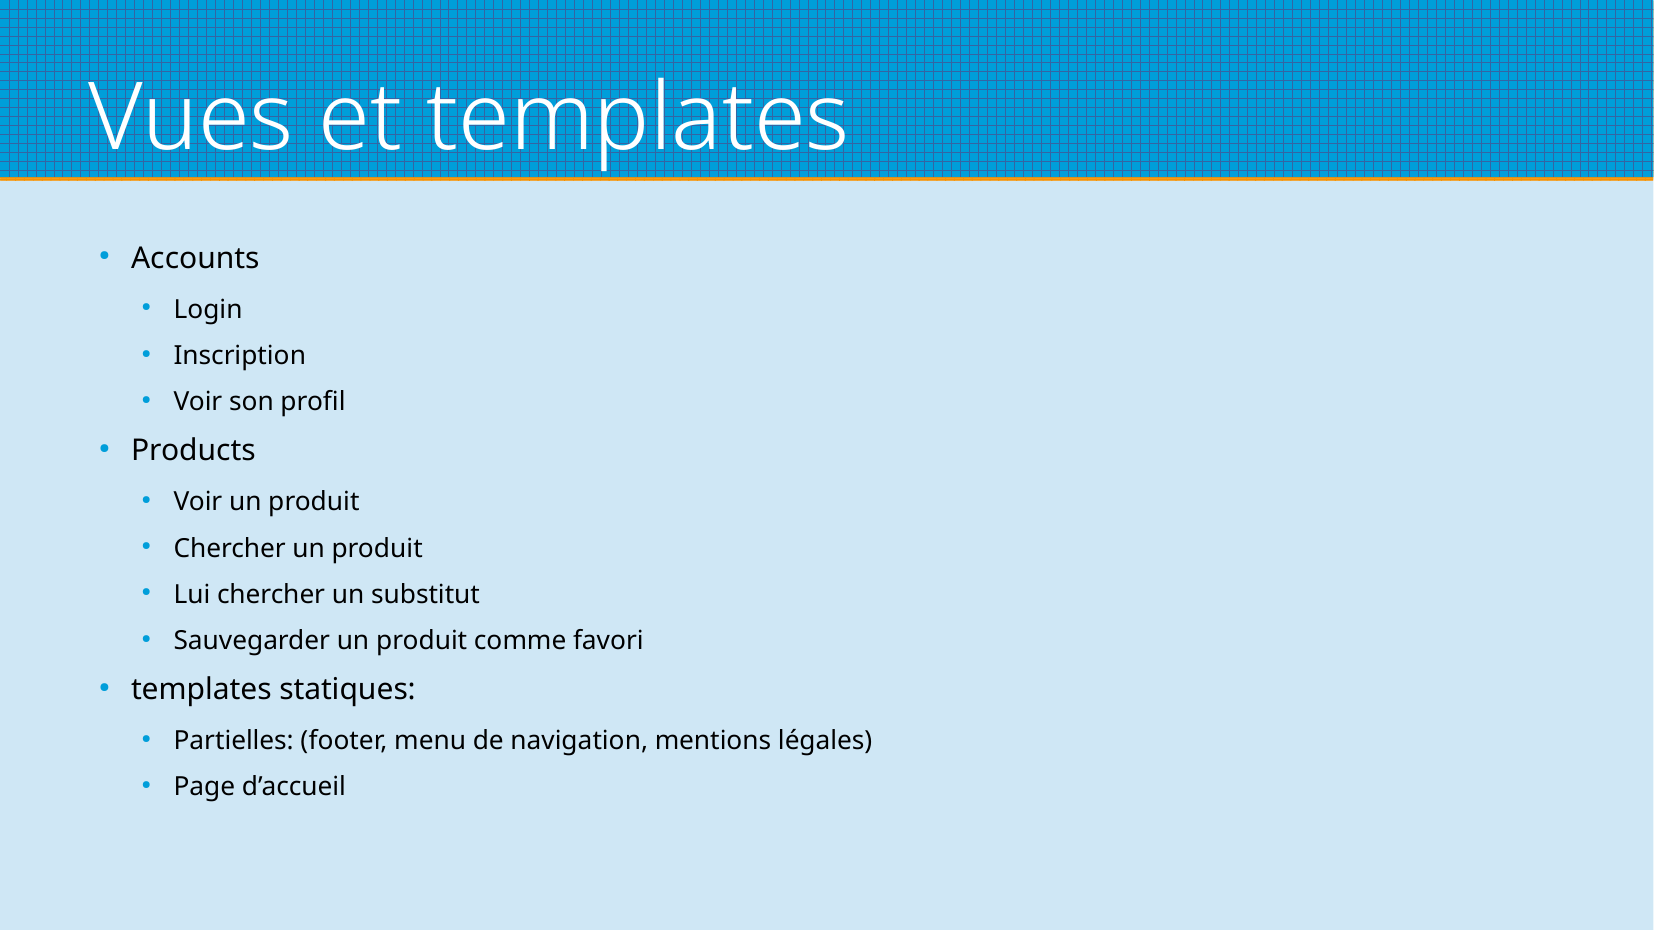

# Vues et templates
Accounts
Login
Inscription
Voir son profil
Products
Voir un produit
Chercher un produit
Lui chercher un substitut
Sauvegarder un produit comme favori
templates statiques:
Partielles: (footer, menu de navigation, mentions légales)
Page d’accueil